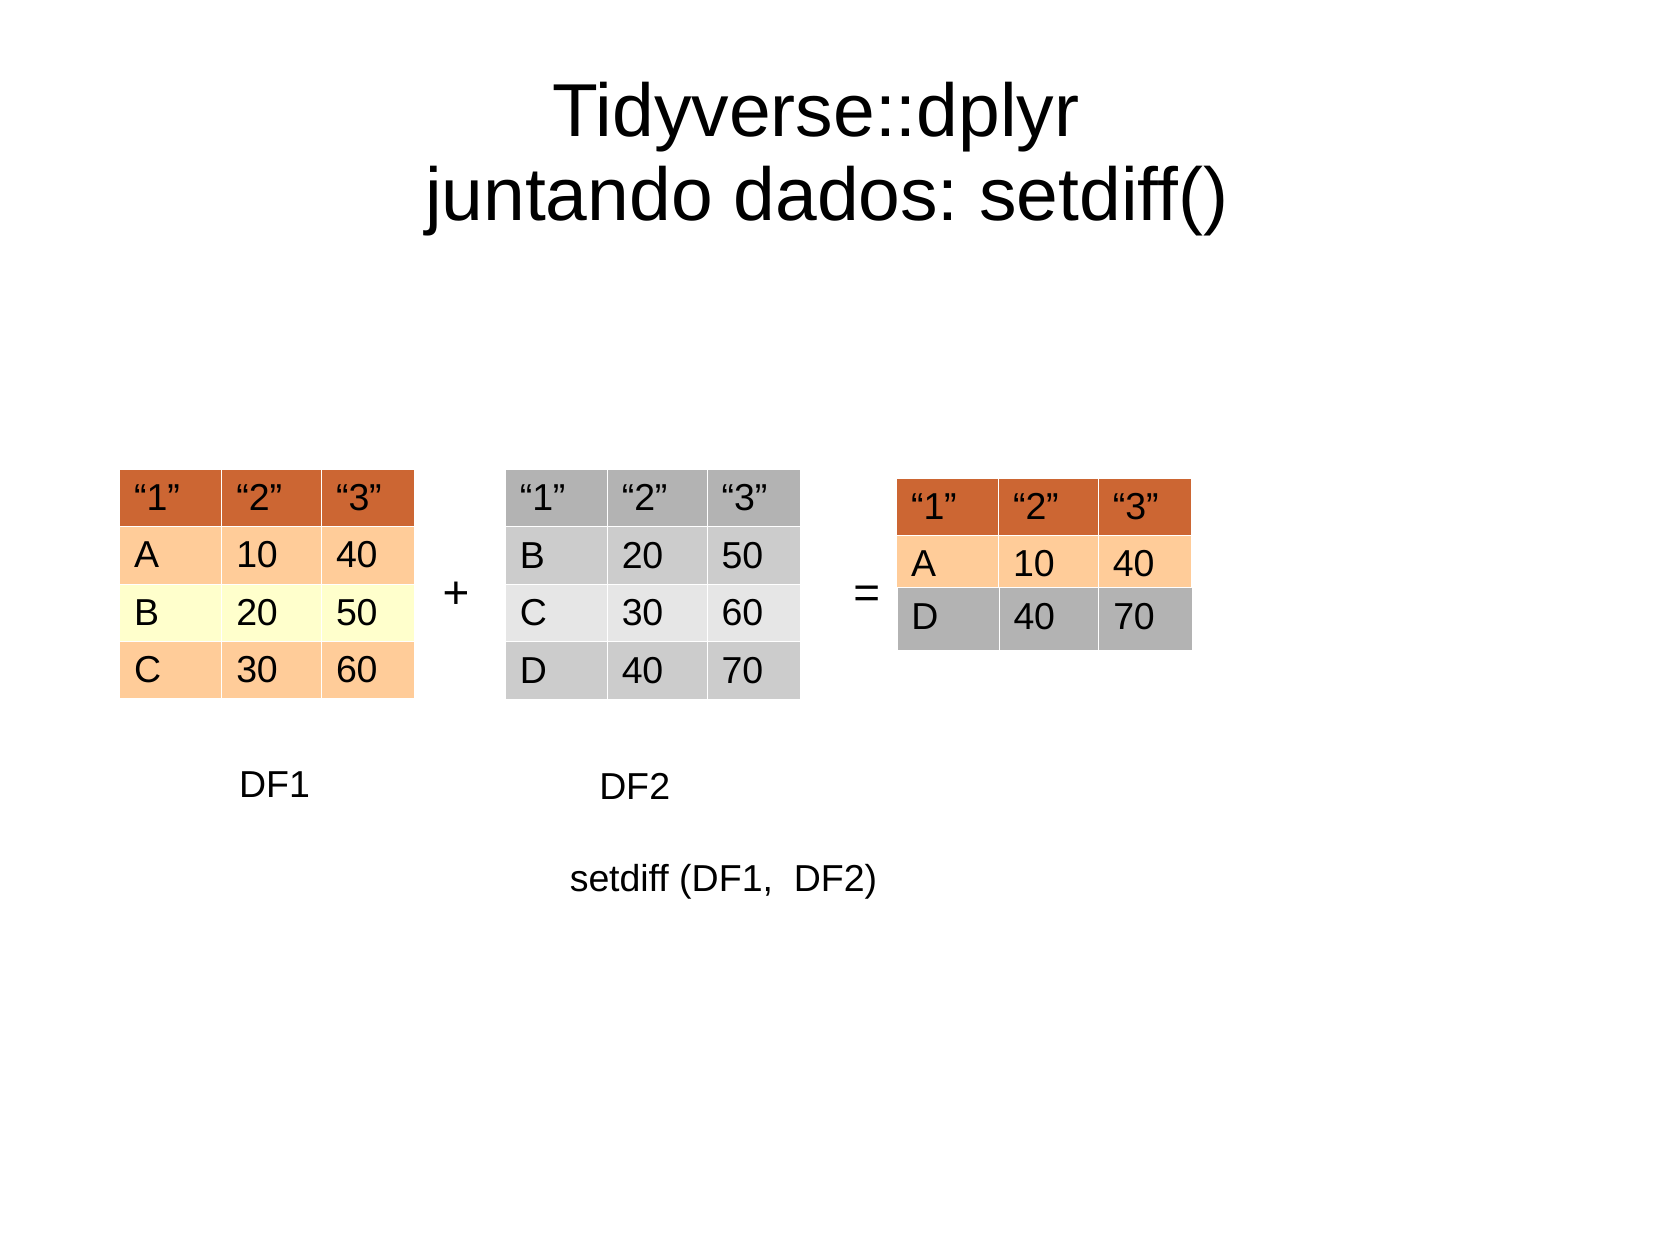

# Tidyverse::dplyr juntando dados: setdiff()
| “1” | “2” | “3” |
| --- | --- | --- |
| A | 10 | 40 |
| B | 20 | 50 |
| C | 30 | 60 |
| “1” | “2” | “3” |
| --- | --- | --- |
| B | 20 | 50 |
| C | 30 | 60 |
| D | 40 | 70 |
| “1” | “2” | “3” |
| --- | --- | --- |
| A | 10 | 40 |
+
=
| D | 40 | 70 |
| --- | --- | --- |
DF1
DF2
setdiff (DF1, DF2)